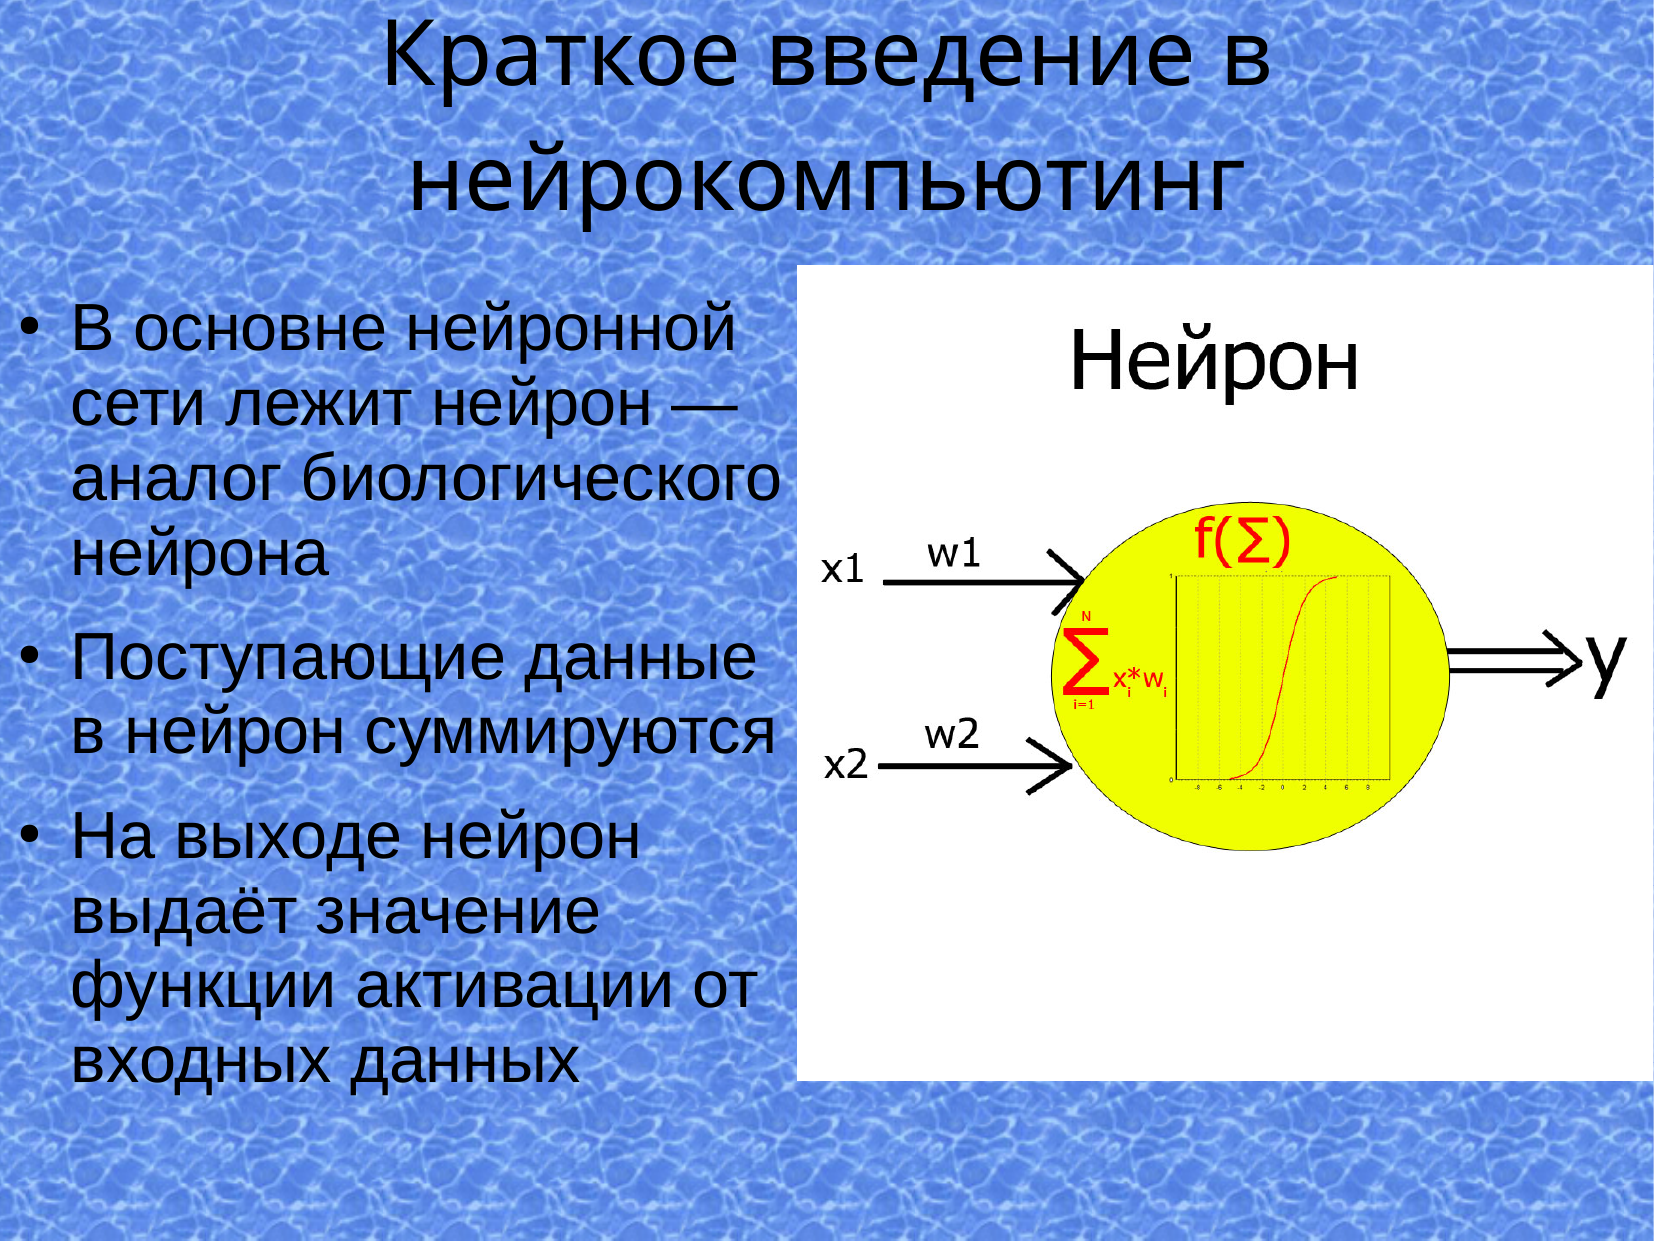

# Краткое введение в нейрокомпьютинг
В основне нейронной сети лежит нейрон — аналог биологического нейрона
Поступающие данные в нейрон суммируются
На выходе нейрон выдаёт значение функции активации от входных данных